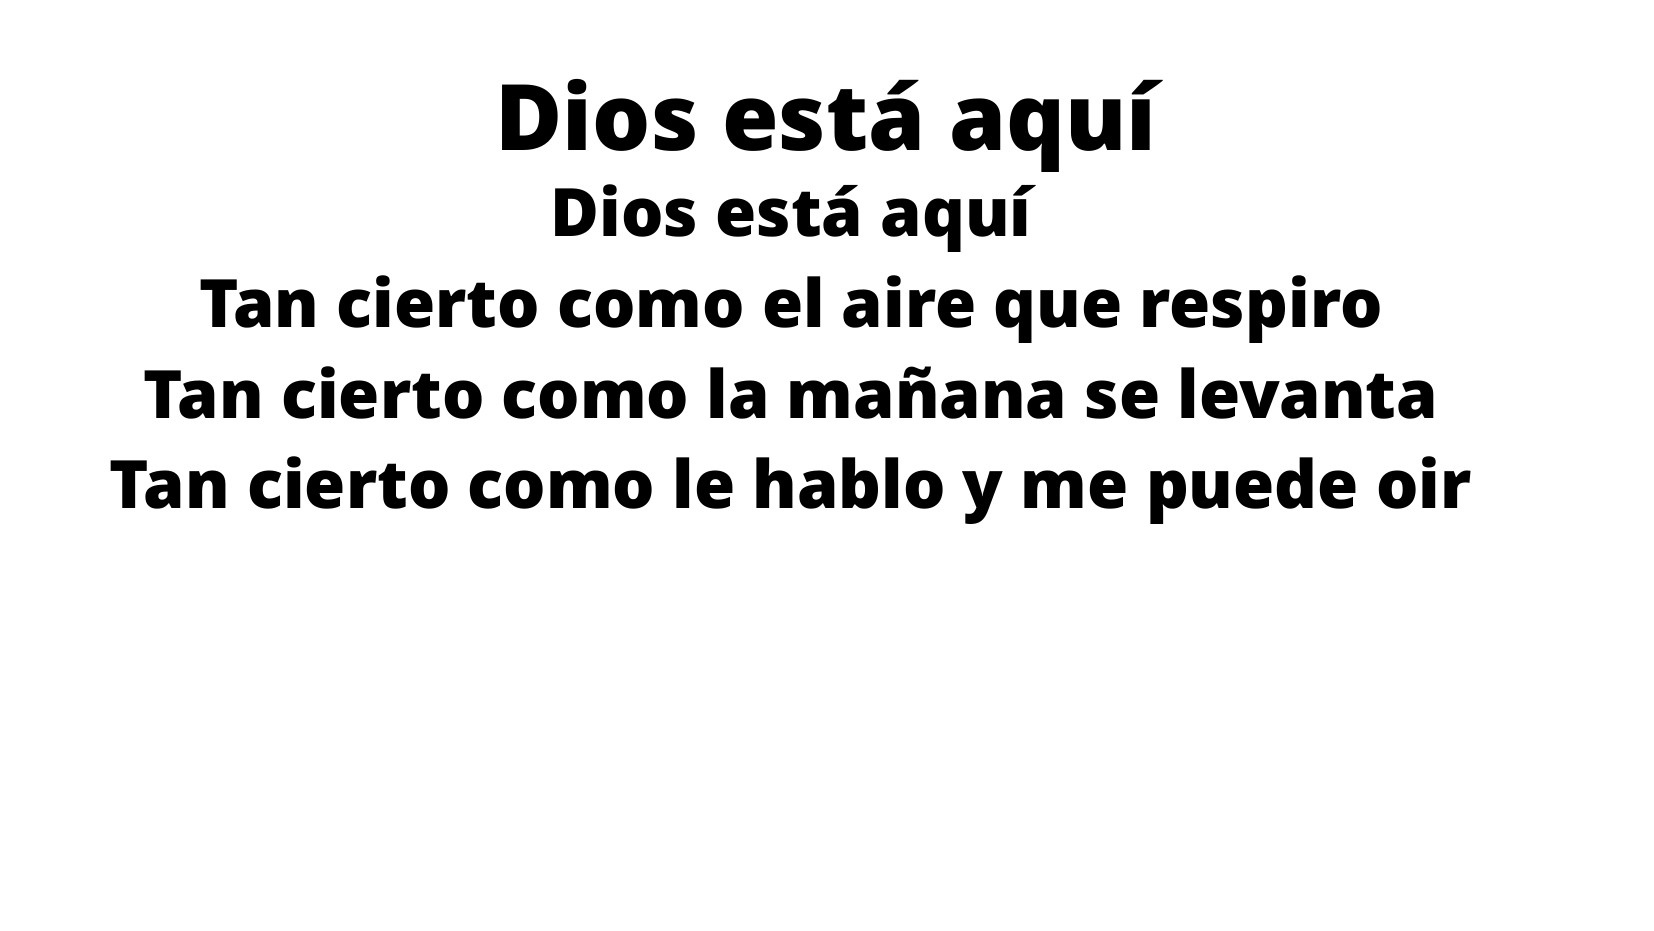

# Dios está aquí
Dios está aquí
Tan cierto como el aire que respiro
Tan cierto como la mañana se levanta
Tan cierto como le hablo y me puede oir